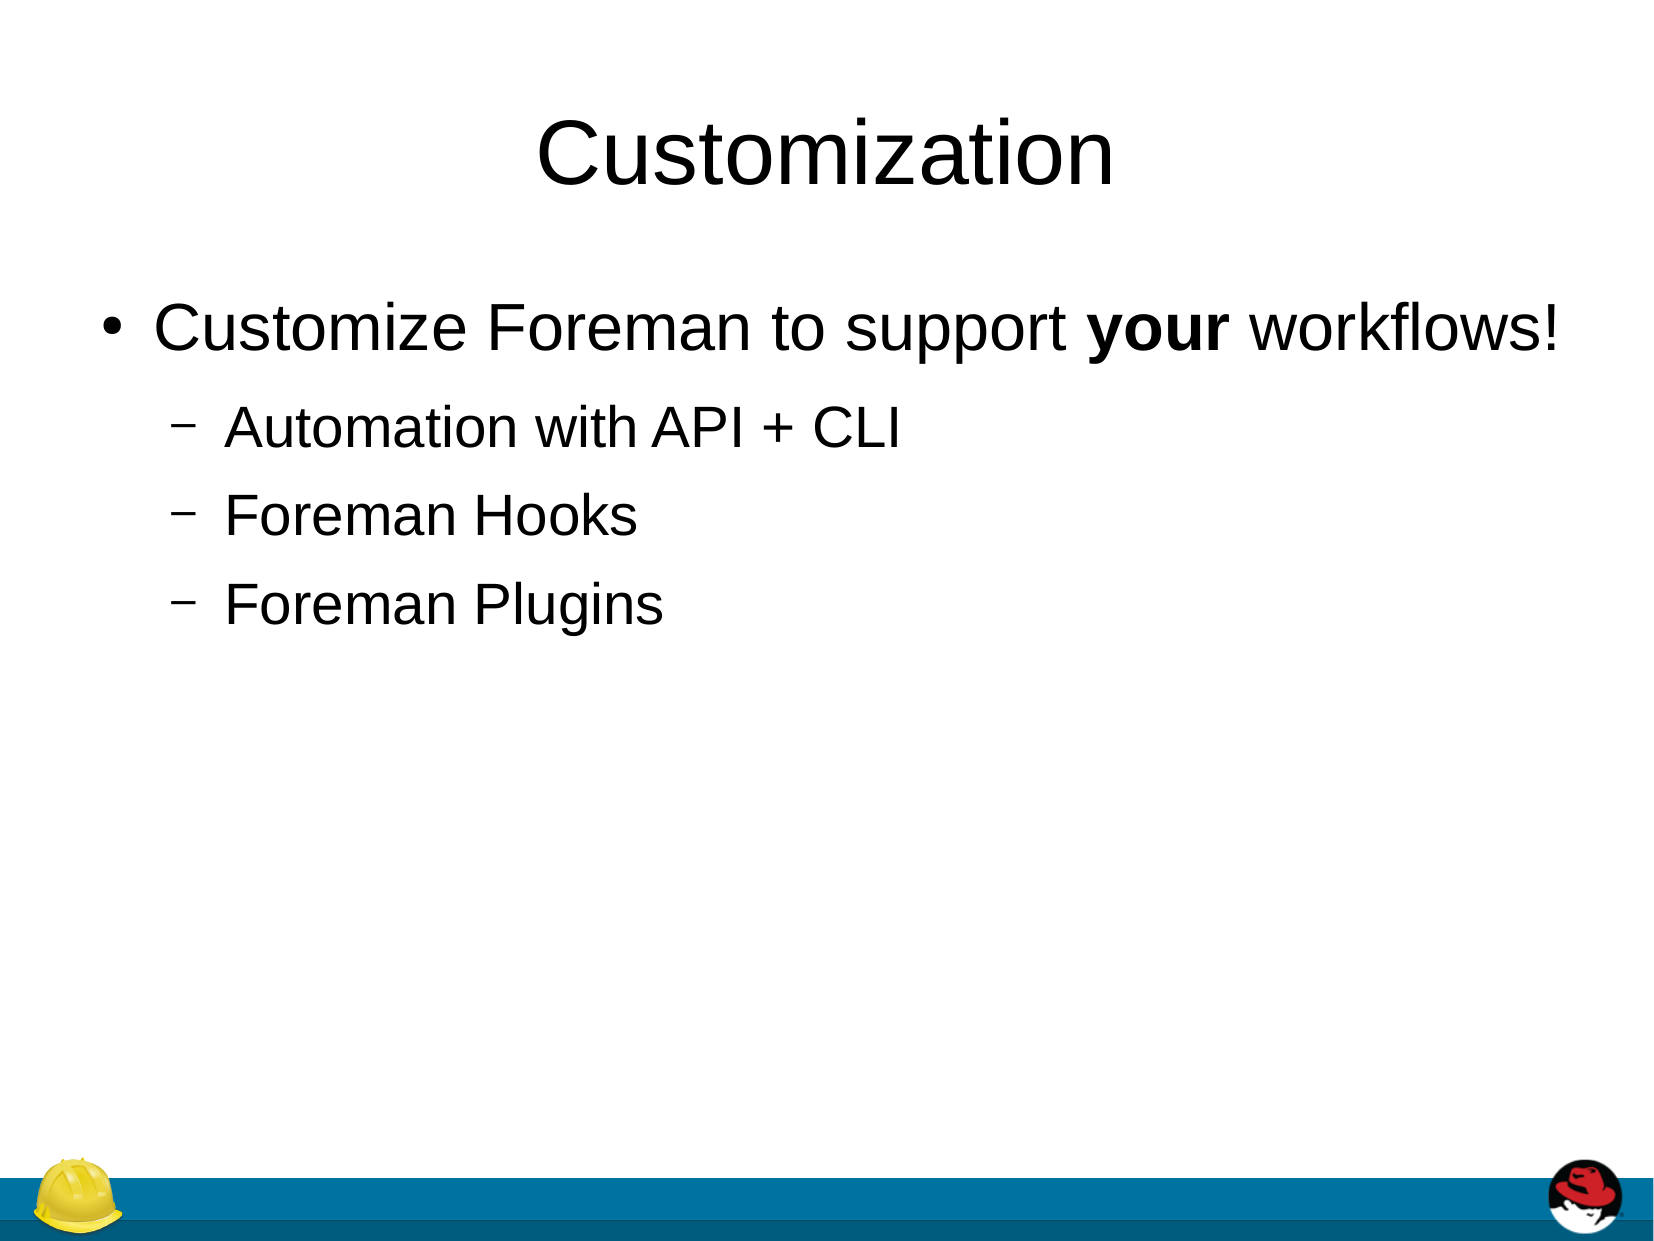

# Customization
Customize Foreman to support your workflows!
Automation with API + CLI
Foreman Hooks
Foreman Plugins